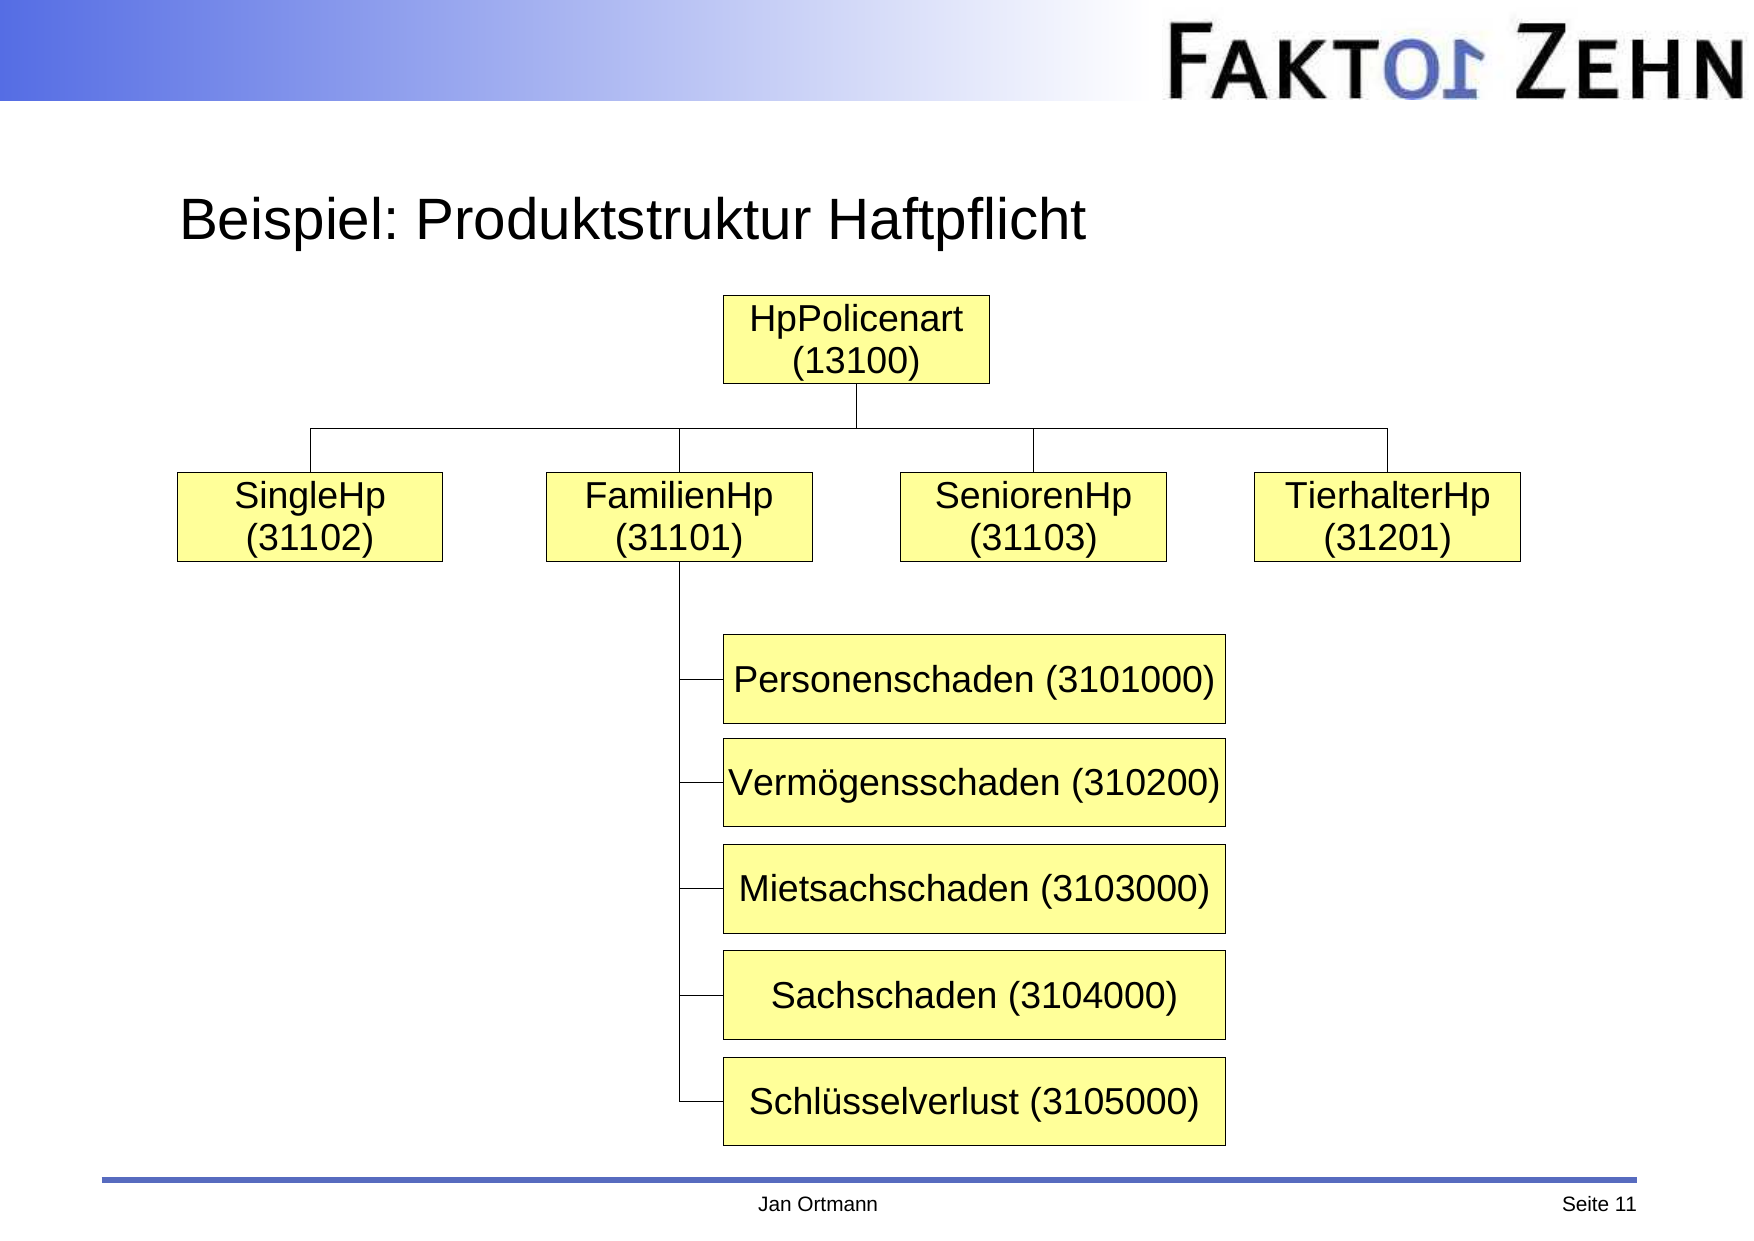

# Beispiel: Produktstruktur Haftpflicht
HpPolicenart
(13100)
SingleHp
(31102)
FamilienHp
(31101)
SeniorenHp
(31103)
TierhalterHp
(31201)
Personenschaden (3101000)
Vermögensschaden (310200)
Mietsachschaden (3103000)
Sachschaden (3104000)
Schlüsselverlust (3105000)